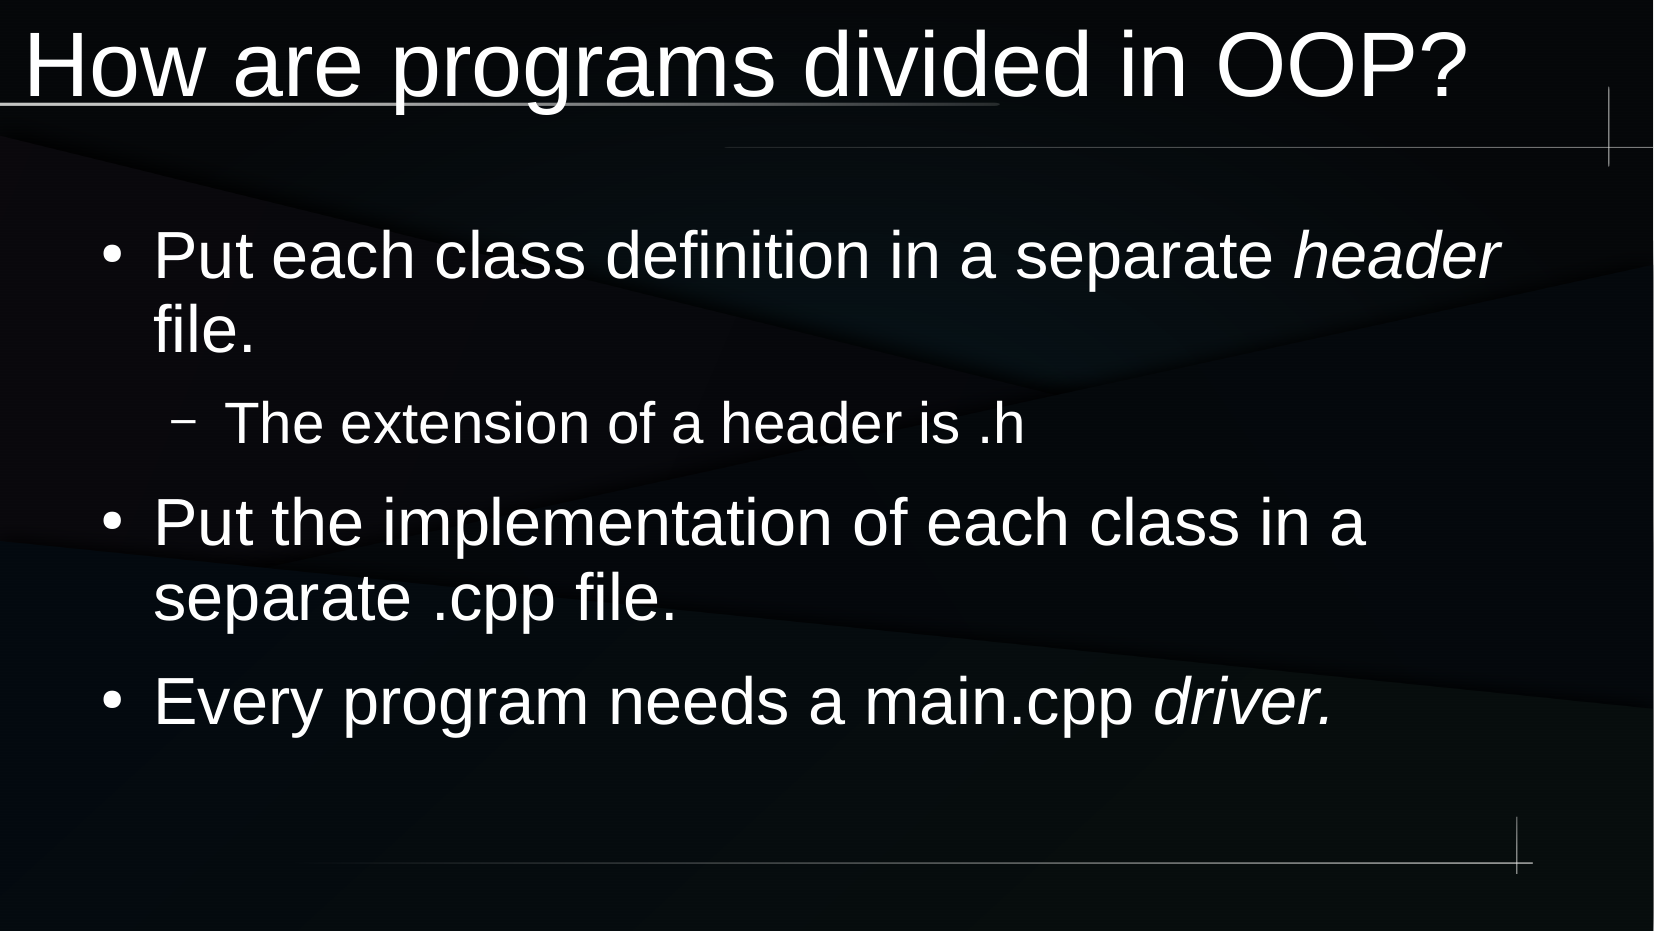

# How are programs divided in OOP?
Put each class definition in a separate header file.
The extension of a header is .h
Put the implementation of each class in a separate .cpp file.
Every program needs a main.cpp driver.